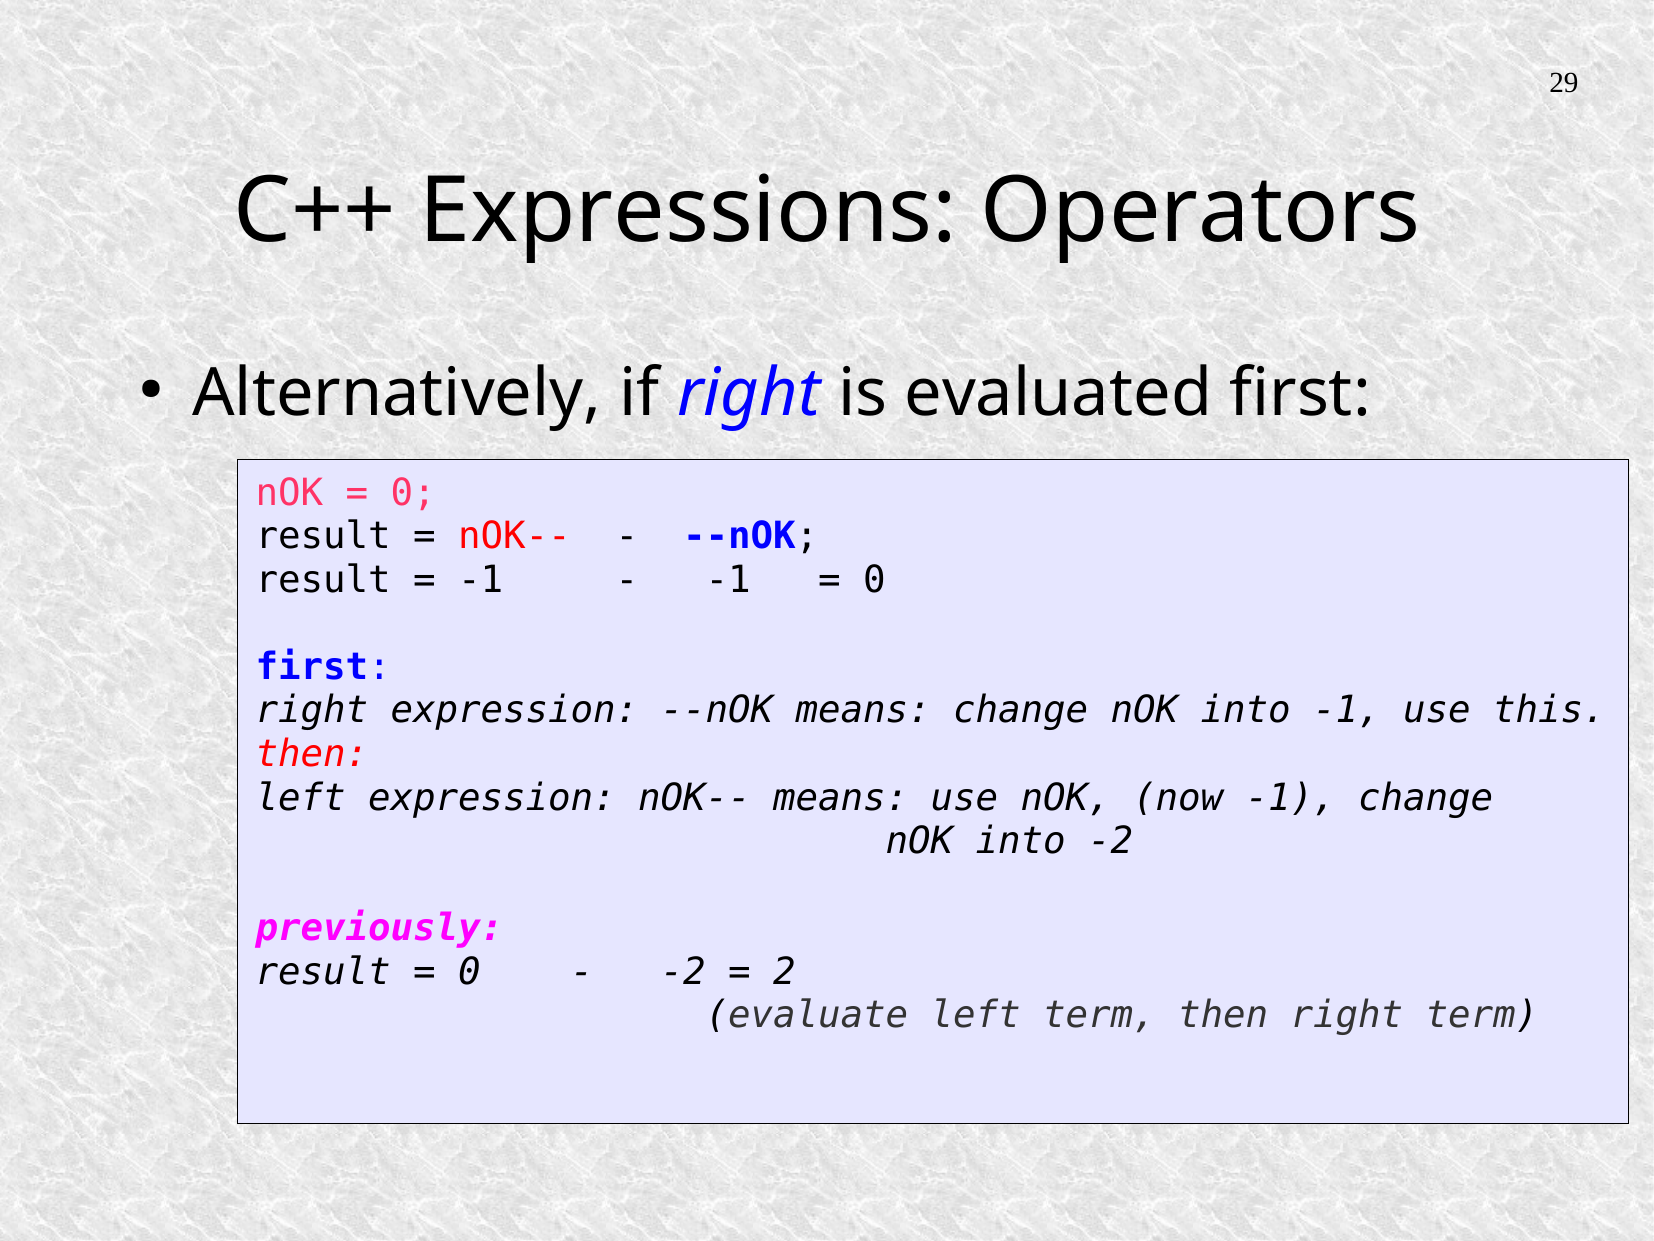

# C++ Expressions: Operators
29
Alternatively, if right is evaluated first:
nOK = 0;
result = nOK-- - --nOK;
result = -1 - -1 = 0
first:
right expression: --nOK means: change nOK into -1, use this.
then:
left expression: nOK-- means: use nOK, (now -1), change
 nOK into -2
previously:
result = 0 - -2 = 2
 (evaluate left term, then right term)